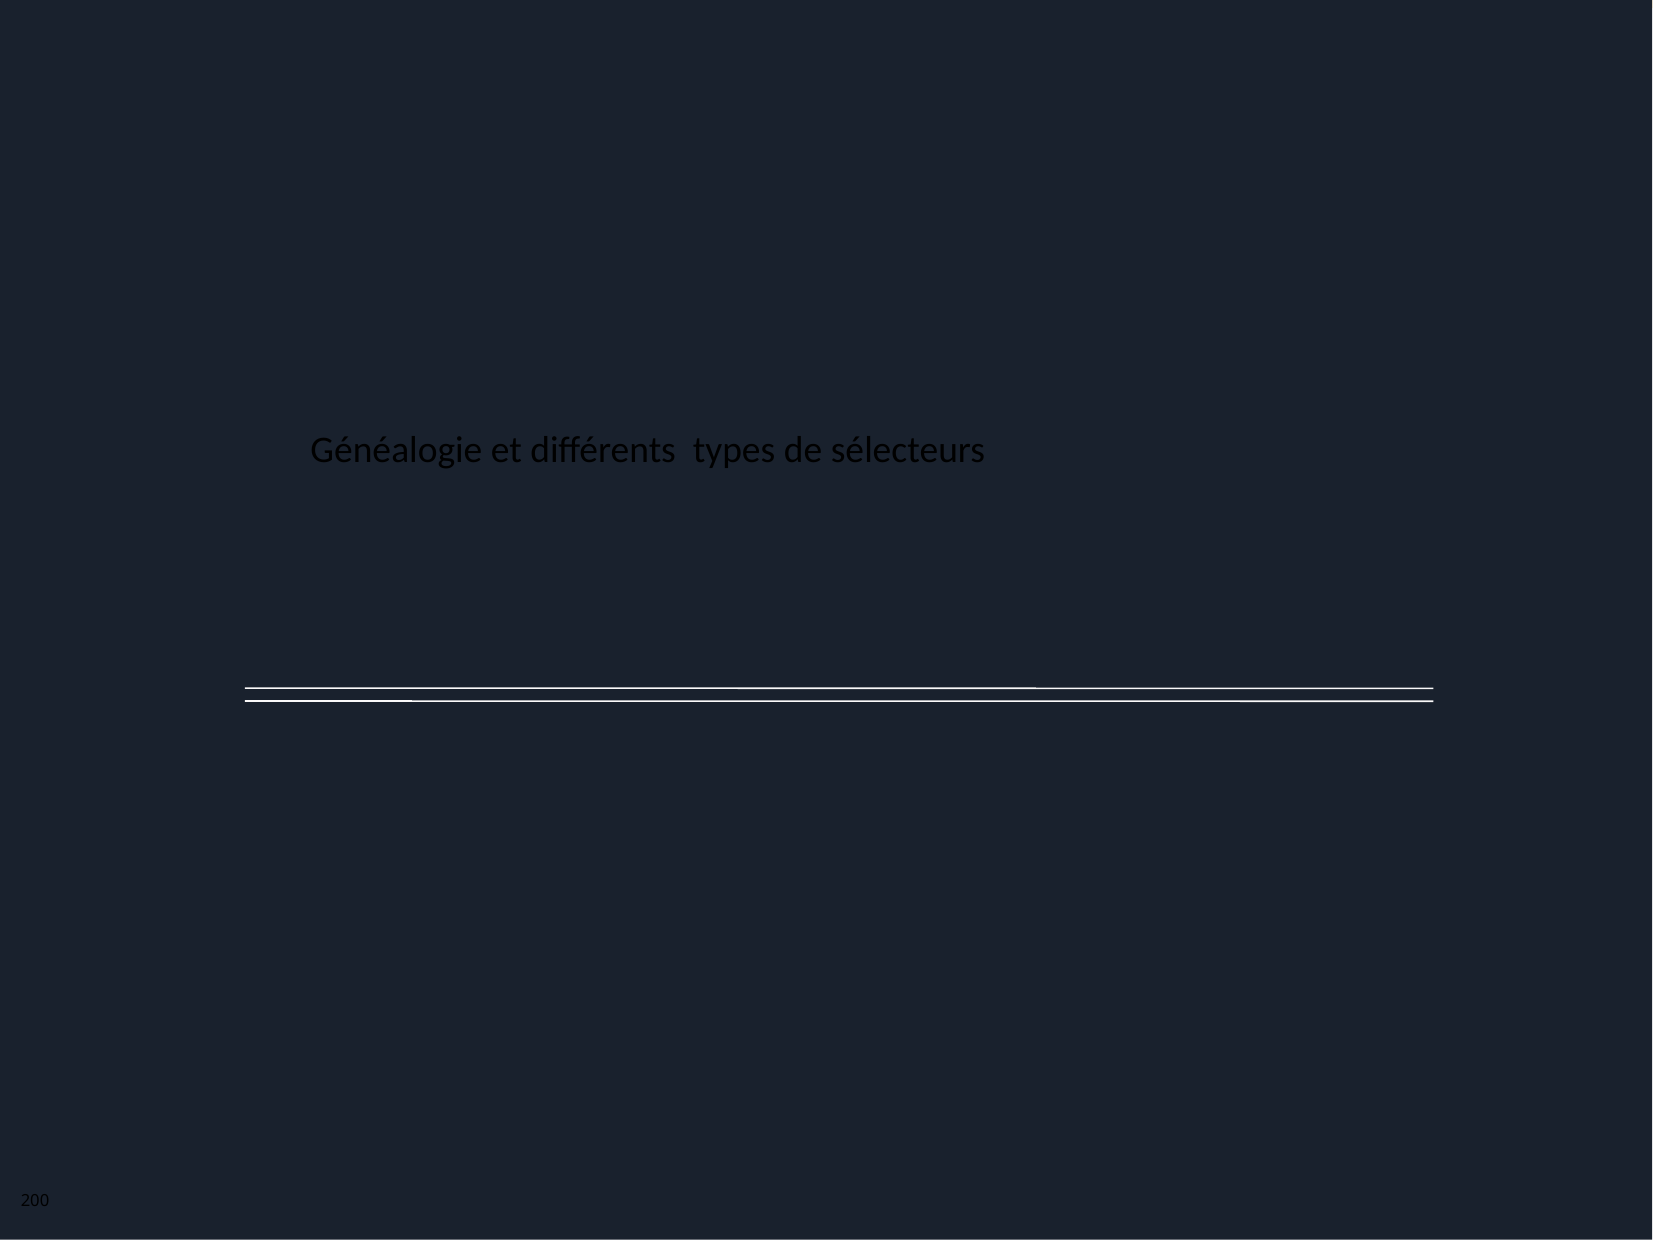

# Généalogie et différents types de sélecteurs
200